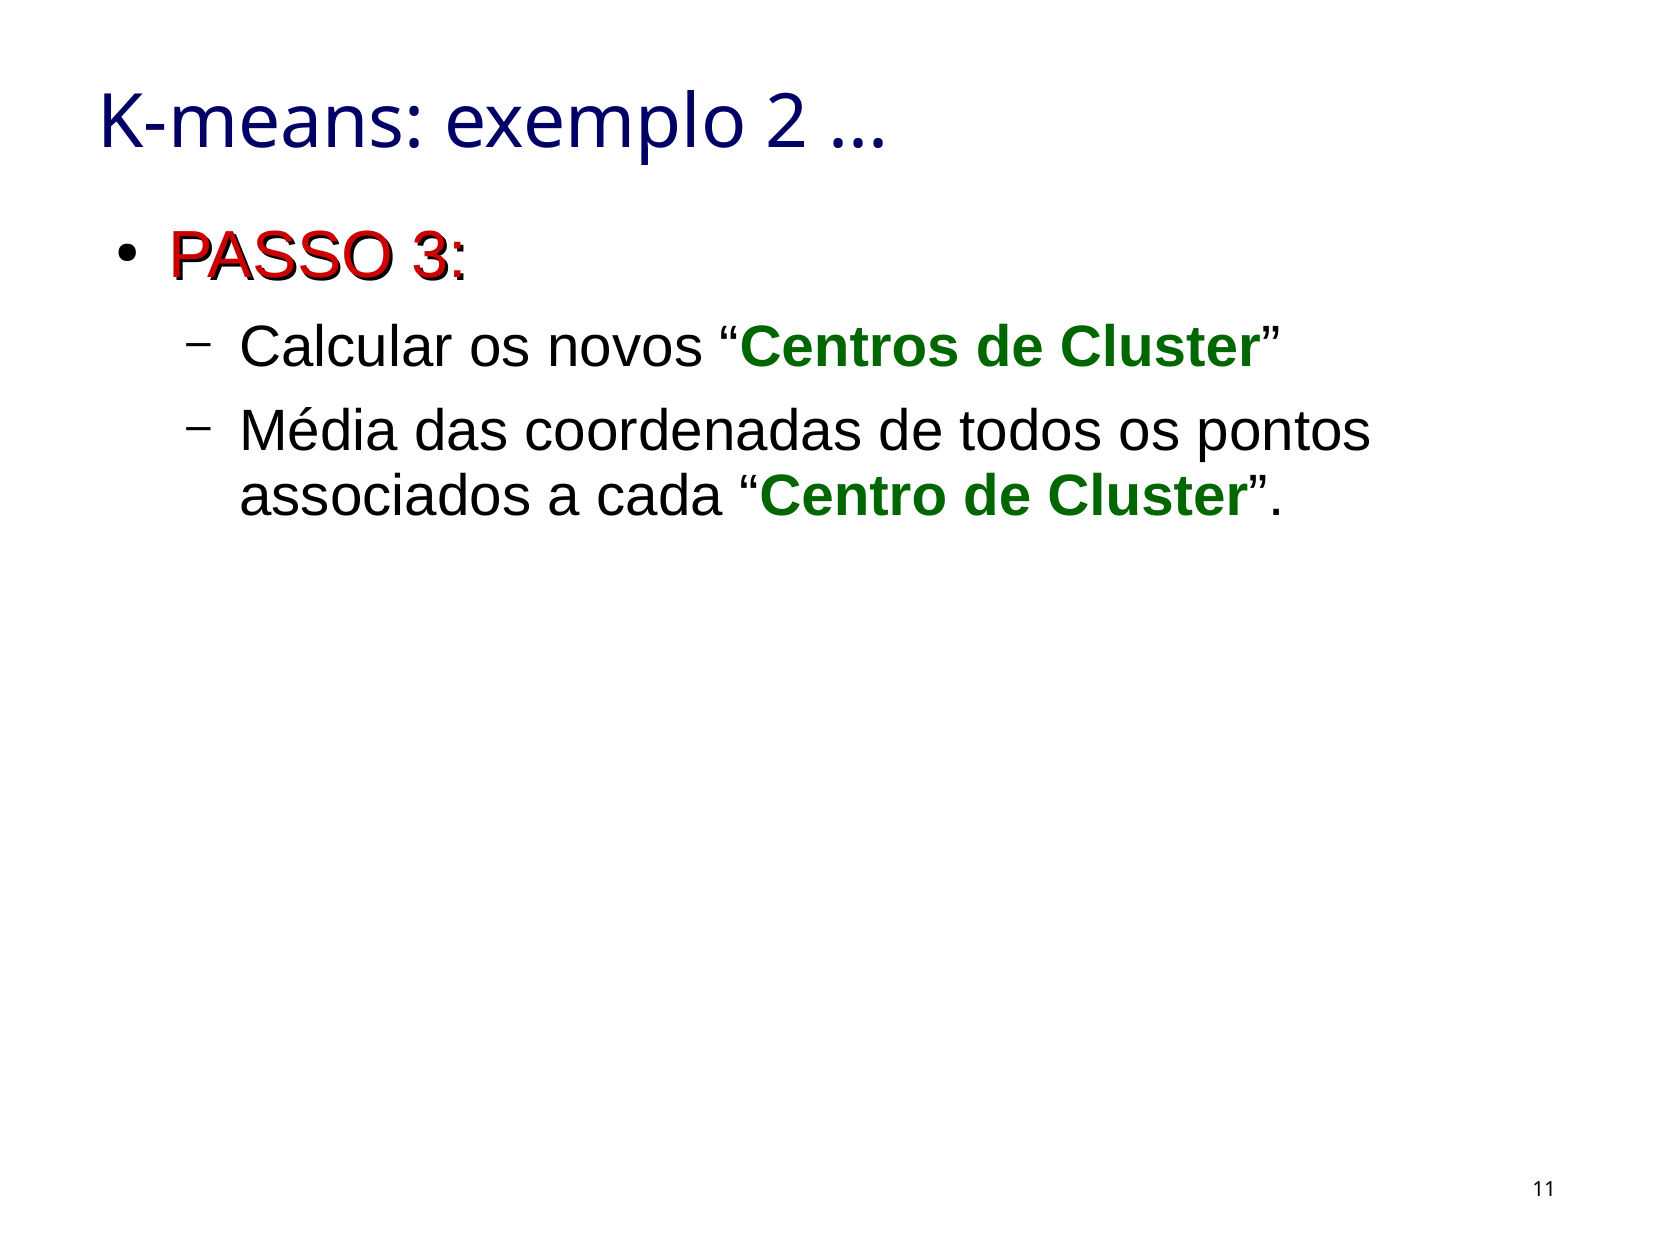

K-means: exemplo 2 ...
# PASSO 3:
Calcular os novos “Centros de Cluster”
Média das coordenadas de todos os pontos associados a cada “Centro de Cluster”.